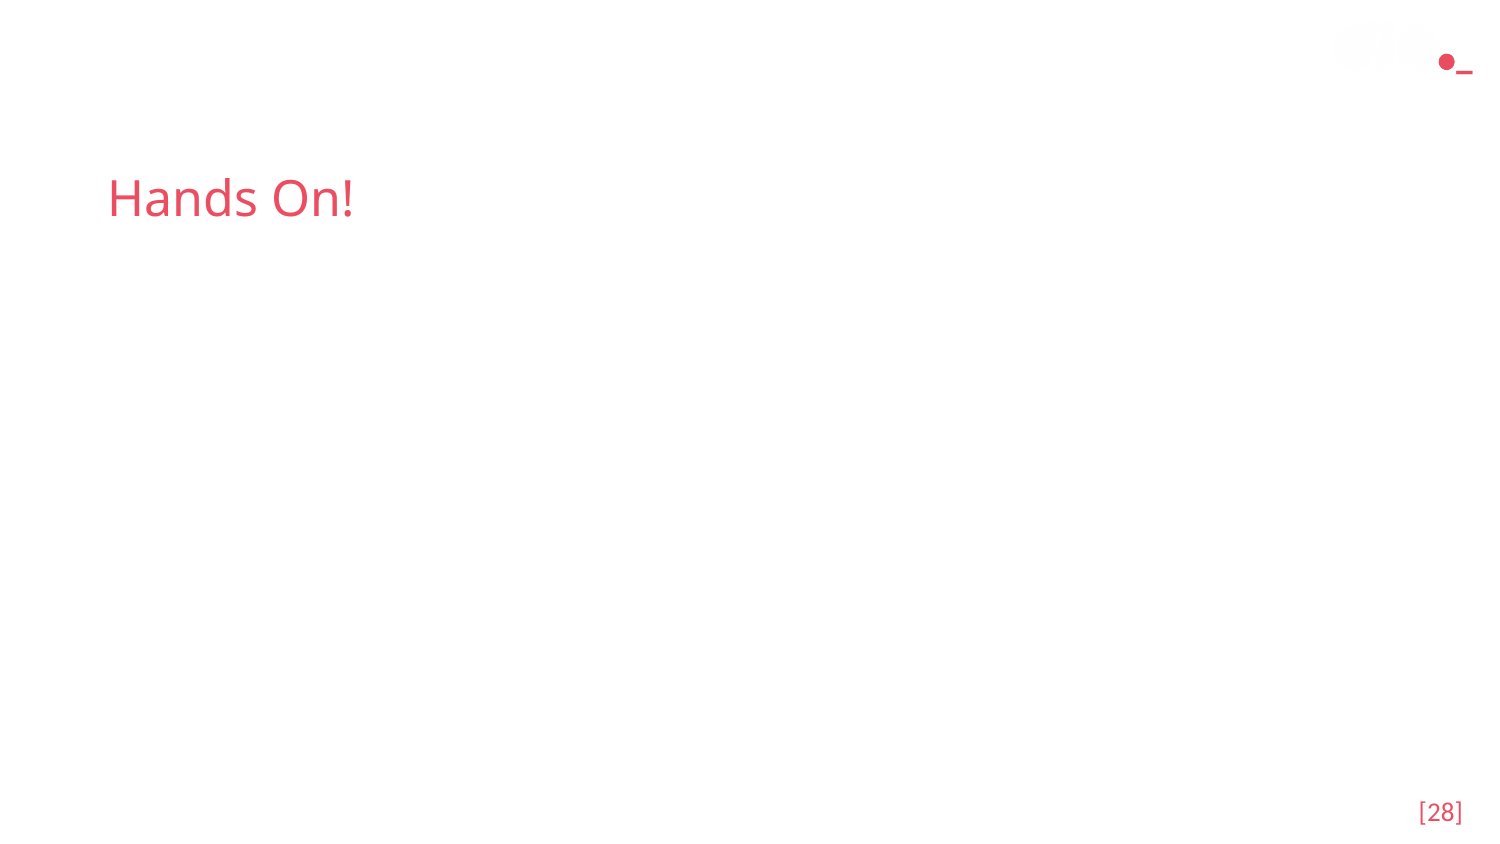

Hands On!
package main
Import “fmt”
Func main(){
	fmt.Println(“ 2 + 3 =“ , 2 + 3)
}